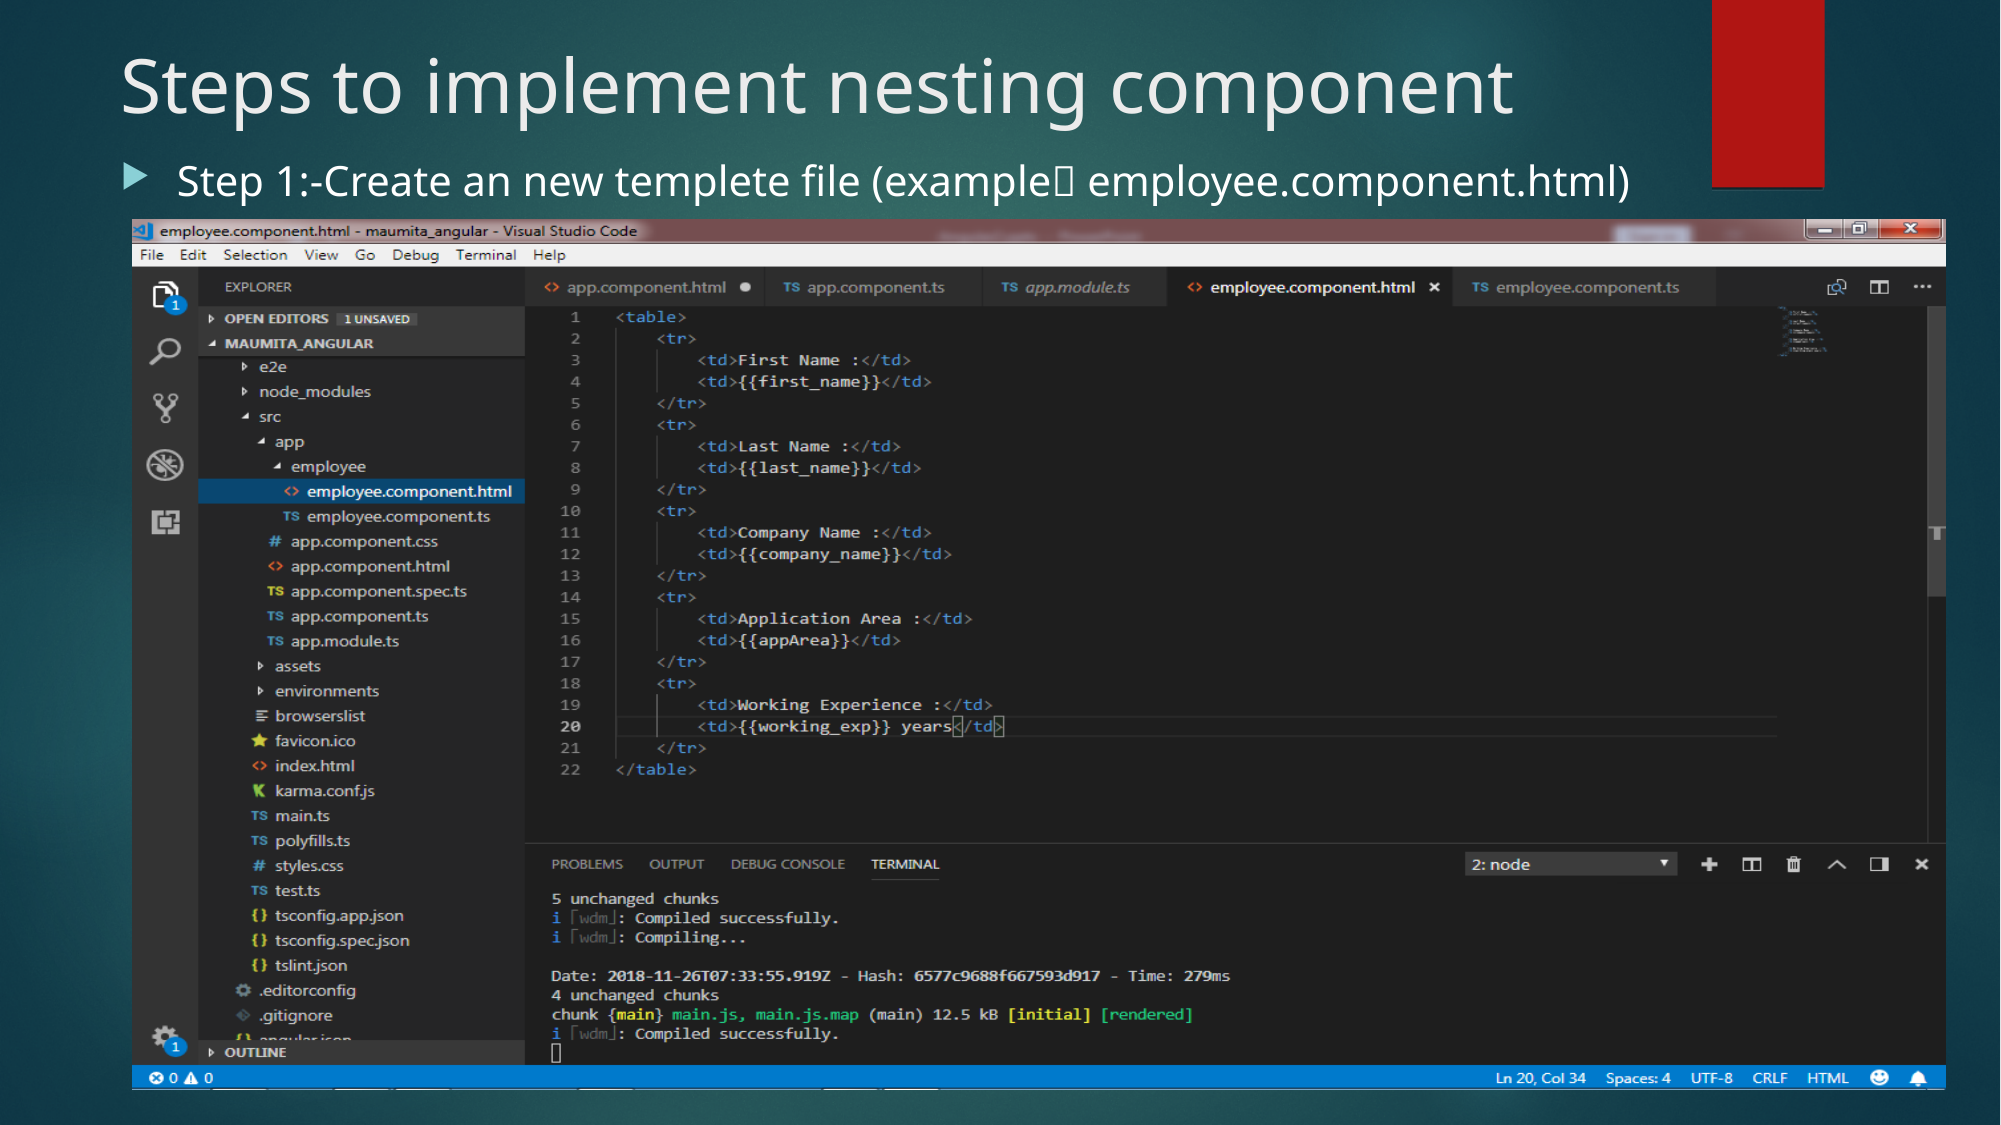

Steps to implement nesting component
Step 1:-Create an new templete file (example employee.component.html)